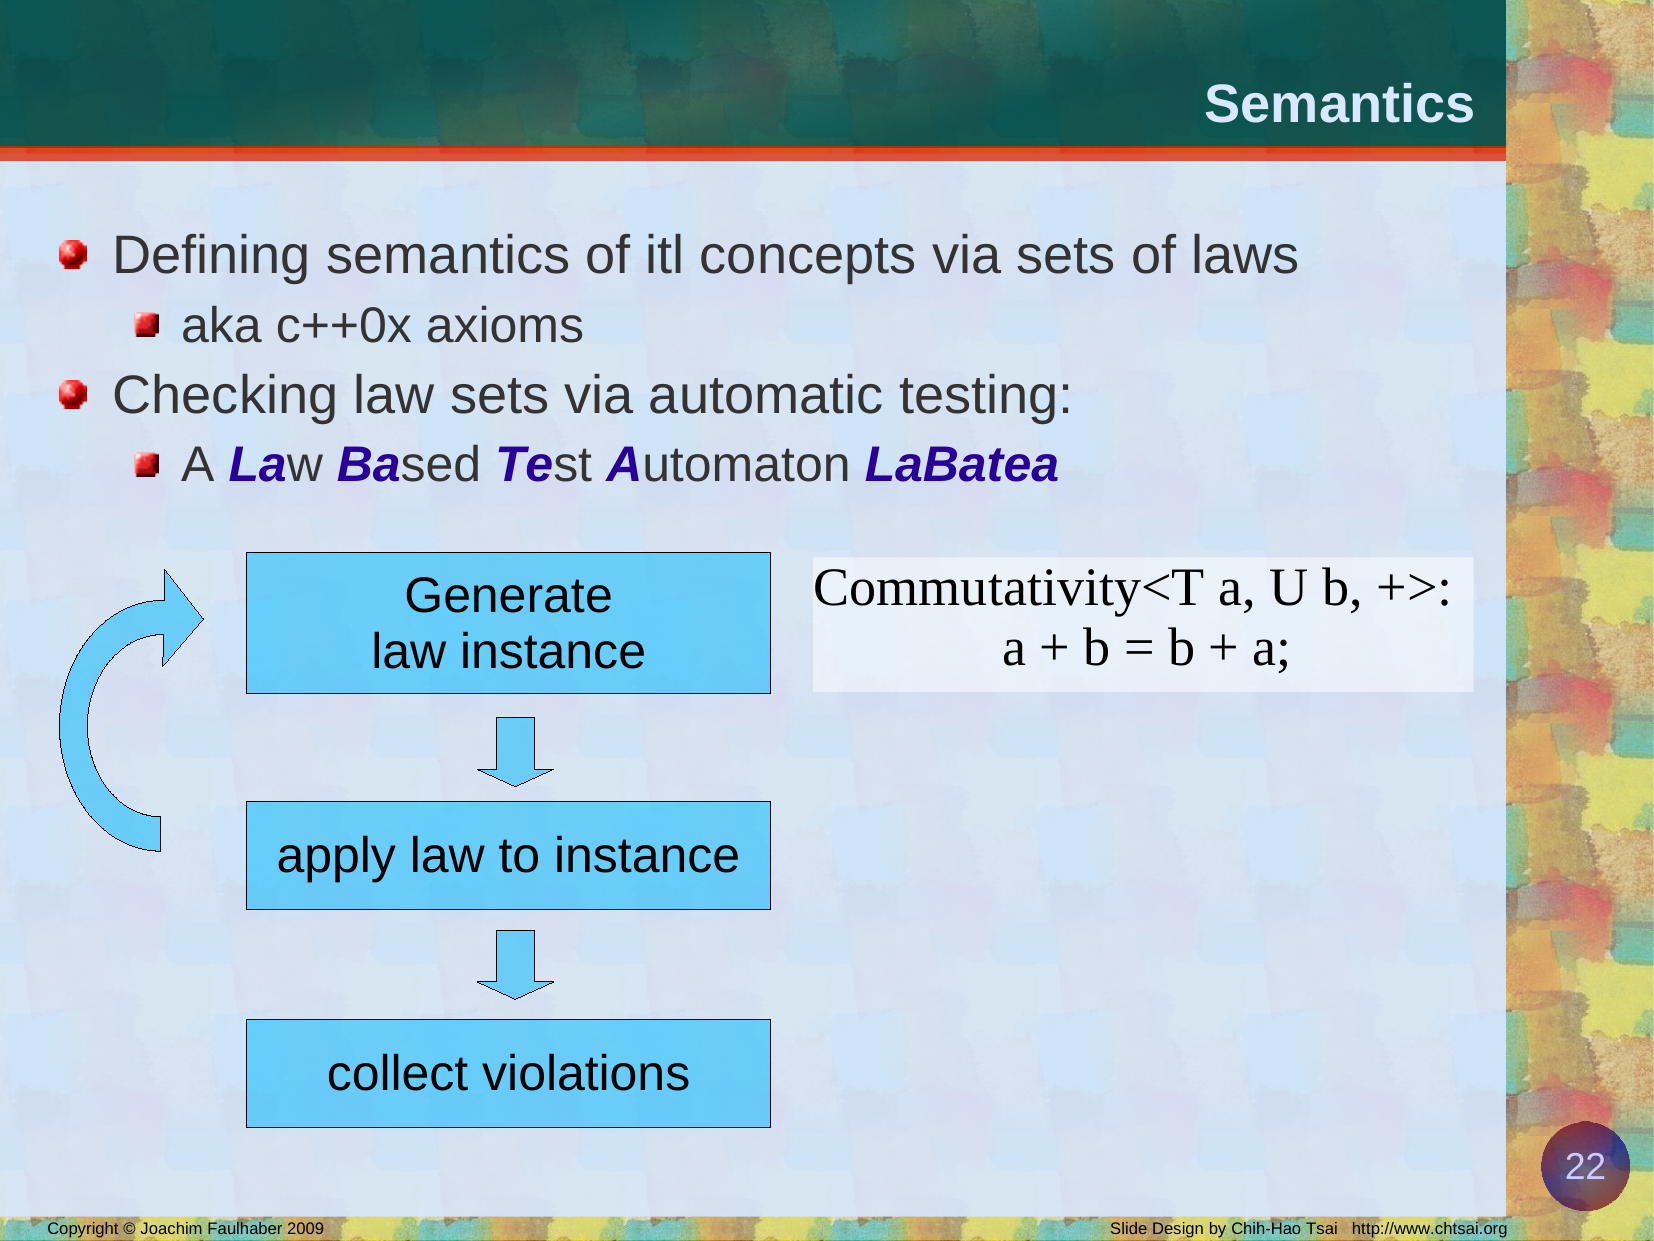

# Semantics
Defining semantics of itl concepts via sets of laws
aka c++0x axioms
Checking law sets via automatic testing:
A Law Based Test Automaton LaBatea
Generate
law instance
Commutativity<T a, U b, +>:
 a + b = b + a;
apply law to instance
collect violations